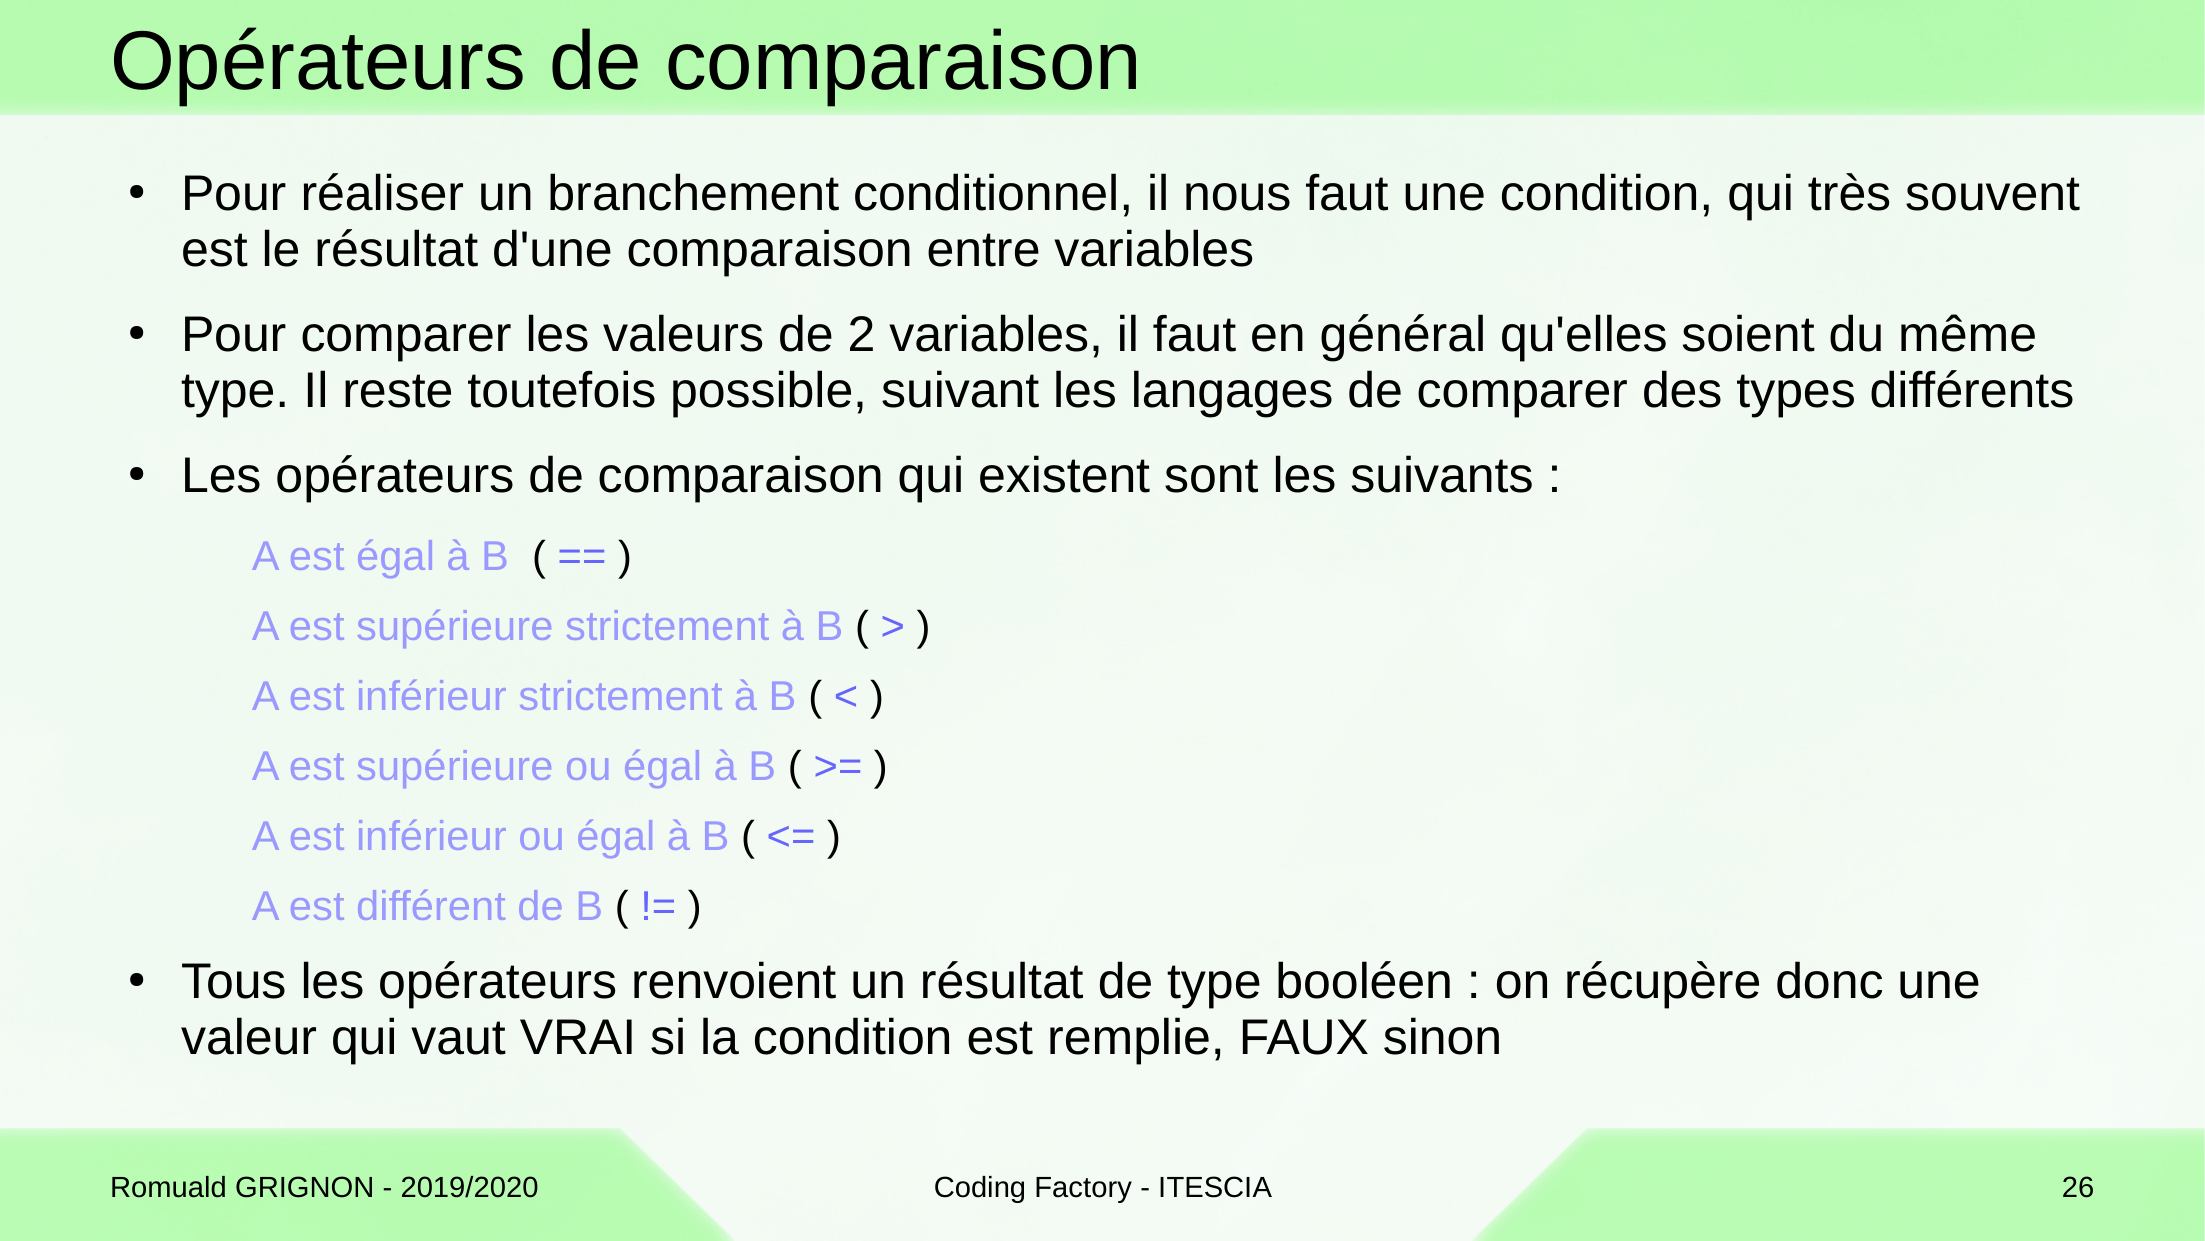

# Opérateurs de comparaison
Pour réaliser un branchement conditionnel, il nous faut une condition, qui très souvent est le résultat d'une comparaison entre variables
Pour comparer les valeurs de 2 variables, il faut en général qu'elles soient du même type. Il reste toutefois possible, suivant les langages de comparer des types différents
Les opérateurs de comparaison qui existent sont les suivants :
A est égal à B ( == )
A est supérieure strictement à B ( > )
A est inférieur strictement à B ( < )
A est supérieure ou égal à B ( >= )
A est inférieur ou égal à B ( <= )
A est différent de B ( != )
Tous les opérateurs renvoient un résultat de type booléen : on récupère donc une valeur qui vaut VRAI si la condition est remplie, FAUX sinon
Romuald GRIGNON - 2019/2020
Coding Factory - ITESCIA
26